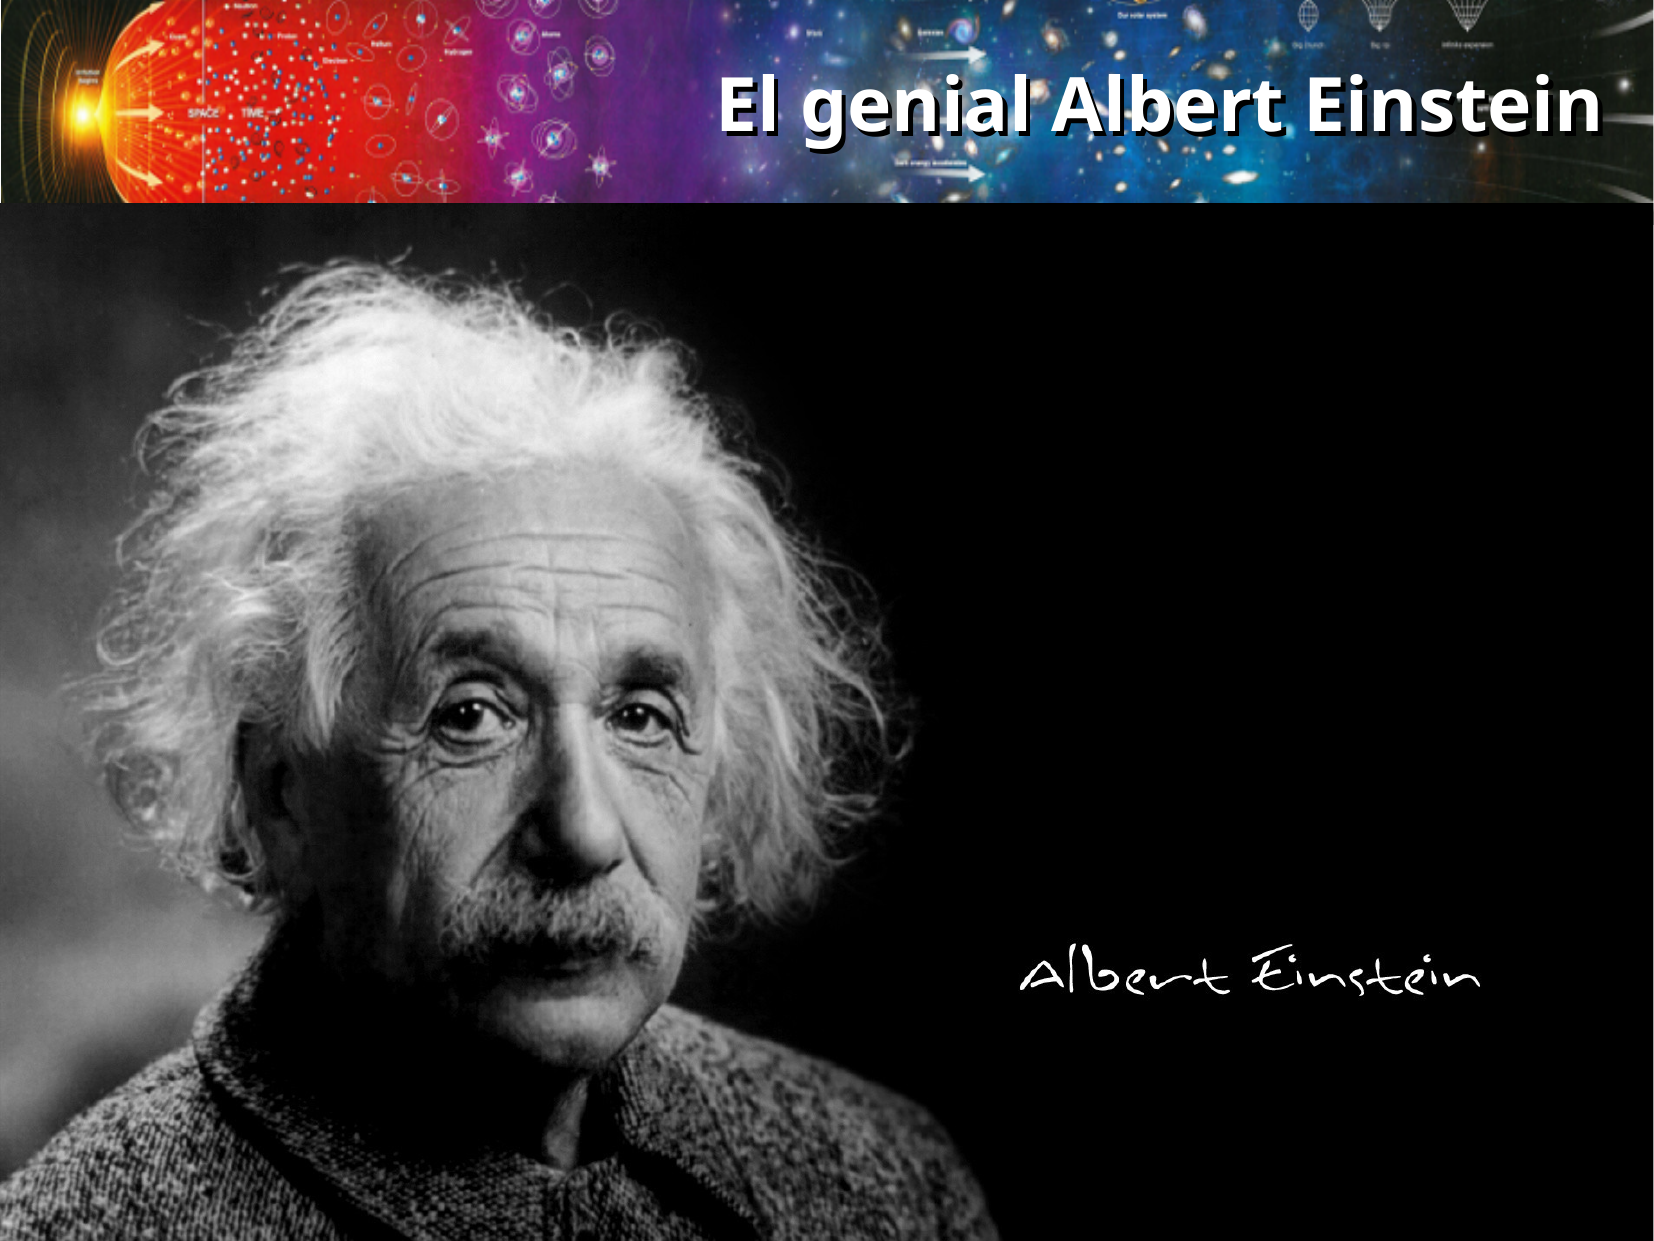

# El genial Albert Einstein
Ago 15, 2017
H. Asorey - IPAC 2017 - 02
6